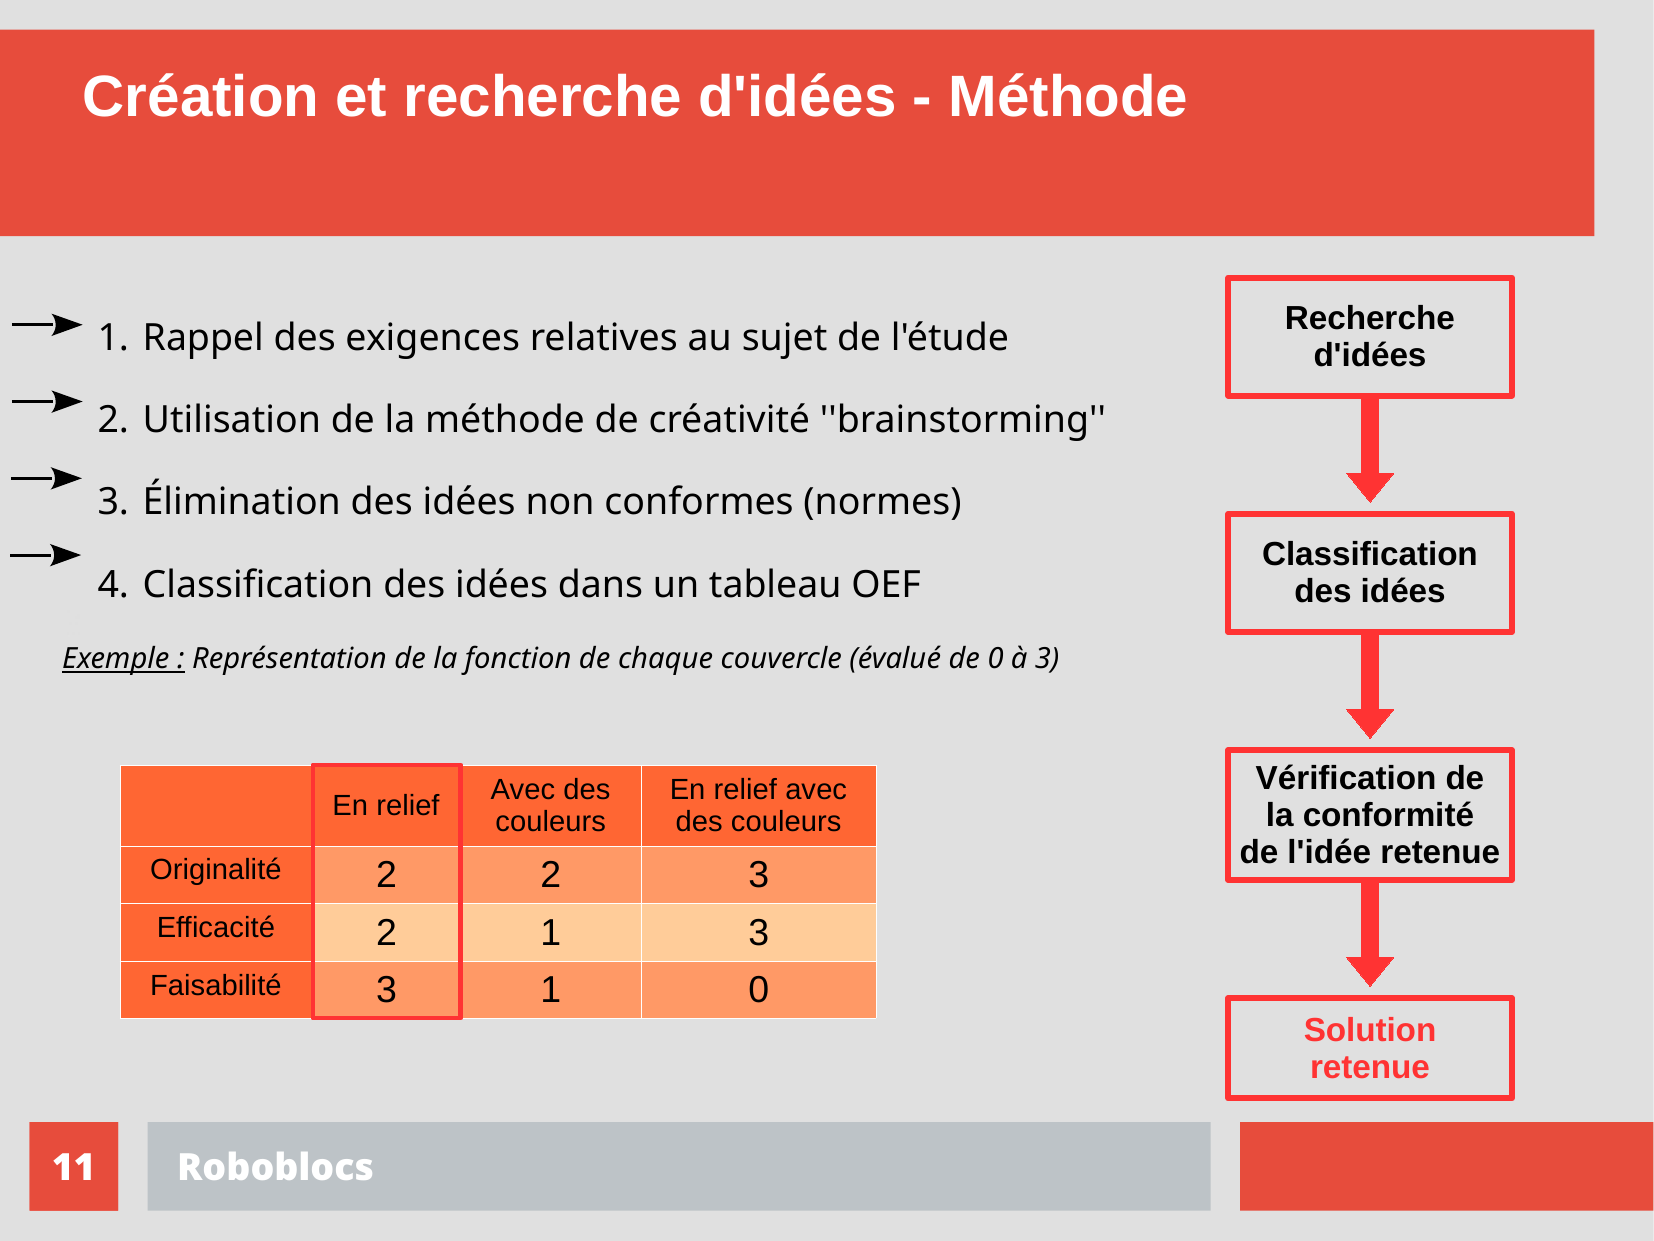

# Création et recherche d'idées - Méthode
Recherche
d'idées
 Rappel des exigences relatives au sujet de l'étude
 Utilisation de la méthode de créativité ''brainstorming''
 Élimination des idées non conformes (normes)
 Classification des idées dans un tableau OEF
Exemple : Représentation de la fonction de chaque couvercle (évalué de 0 à 3)
Classification
des idées
Vérification de
la conformité
de l'idée retenue
| | En relief | Avec des couleurs | En relief avec des couleurs |
| --- | --- | --- | --- |
| Originalité | 2 | 2 | 3 |
| Efficacité | 2 | 1 | 3 |
| Faisabilité | 3 | 1 | 0 |
Solution
retenue
11
Roboblocs